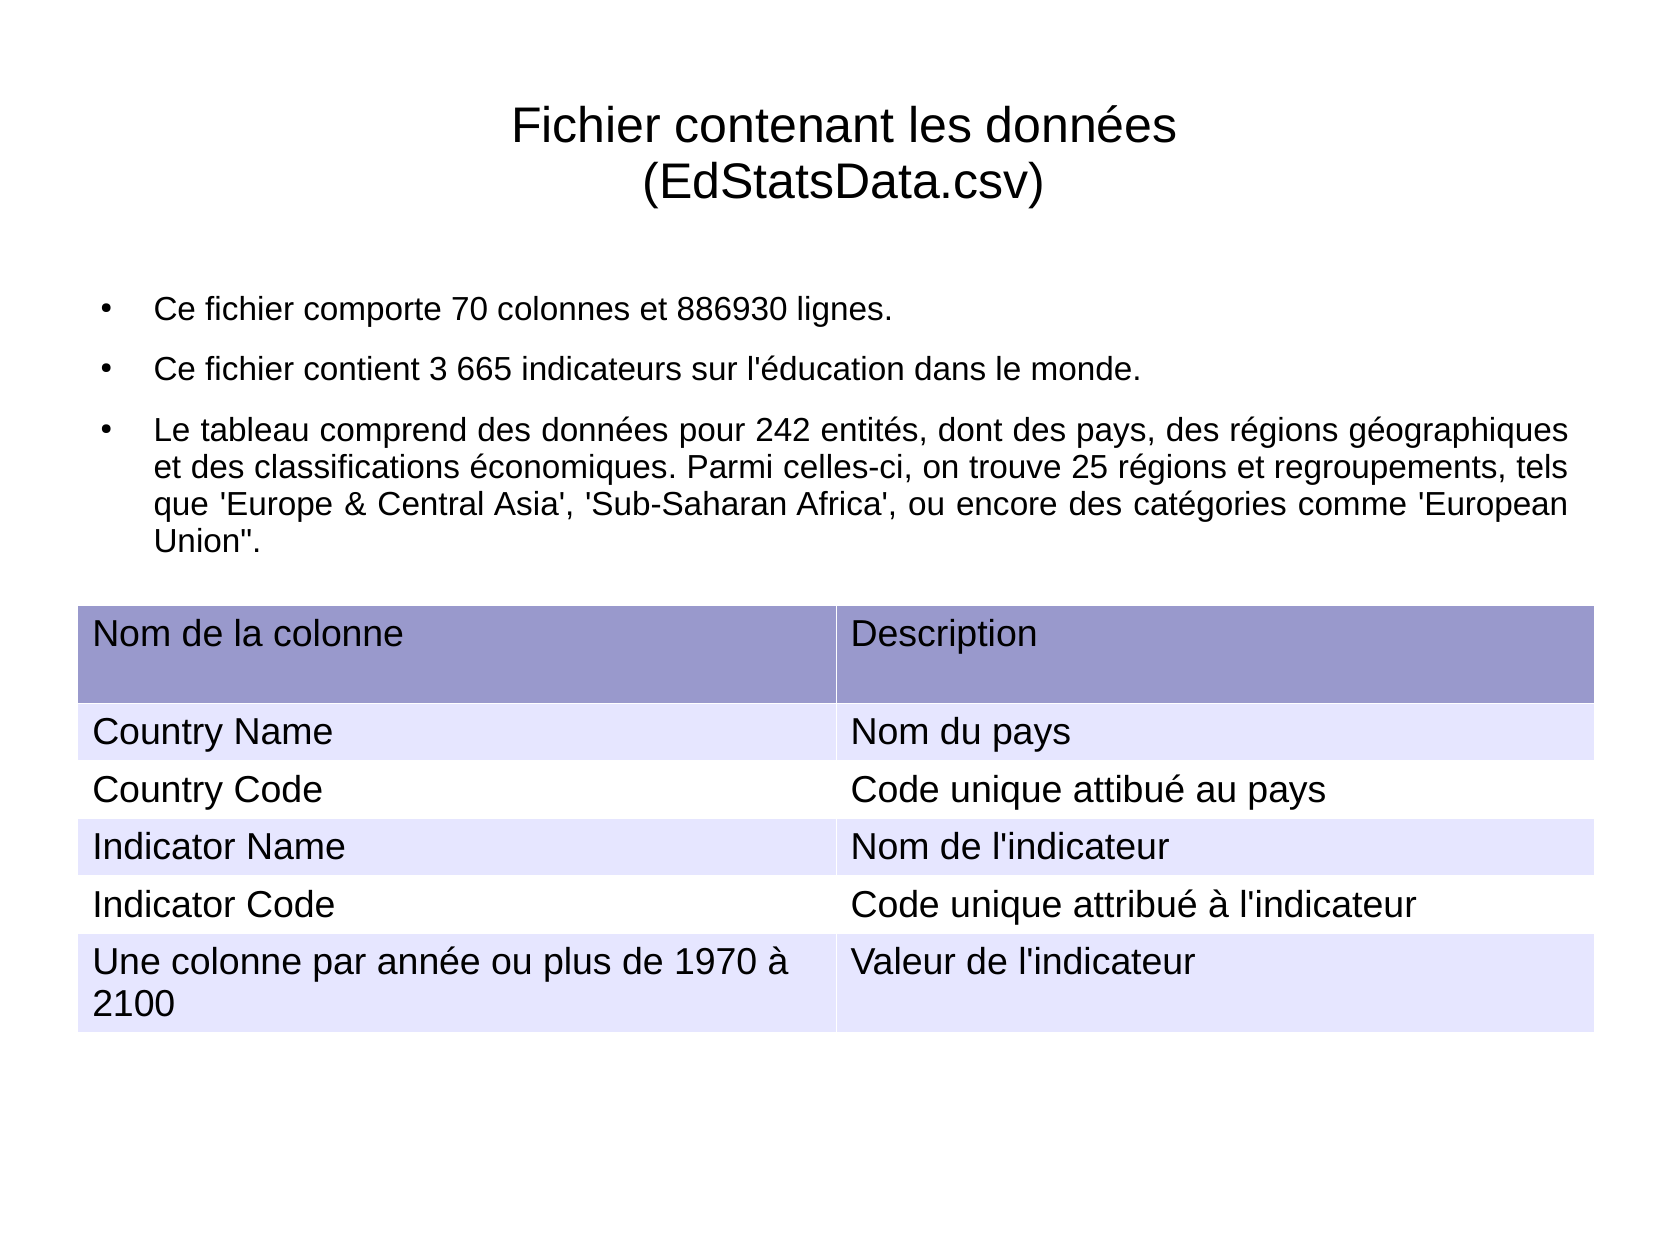

# Fichier contenant les données (EdStatsData.csv)
Ce fichier comporte 70 colonnes et 886930 lignes.
Ce fichier contient 3 665 indicateurs sur l'éducation dans le monde.
Le tableau comprend des données pour 242 entités, dont des pays, des régions géographiques et des classifications économiques. Parmi celles-ci, on trouve 25 régions et regroupements, tels que 'Europe & Central Asia', 'Sub-Saharan Africa', ou encore des catégories comme 'European Union".
| Nom de la colonne | Description |
| --- | --- |
| Country Name | Nom du pays |
| Country Code | Code unique attibué au pays |
| Indicator Name | Nom de l'indicateur |
| Indicator Code | Code unique attribué à l'indicateur |
| Une colonne par année ou plus de 1970 à 2100 | Valeur de l'indicateur |